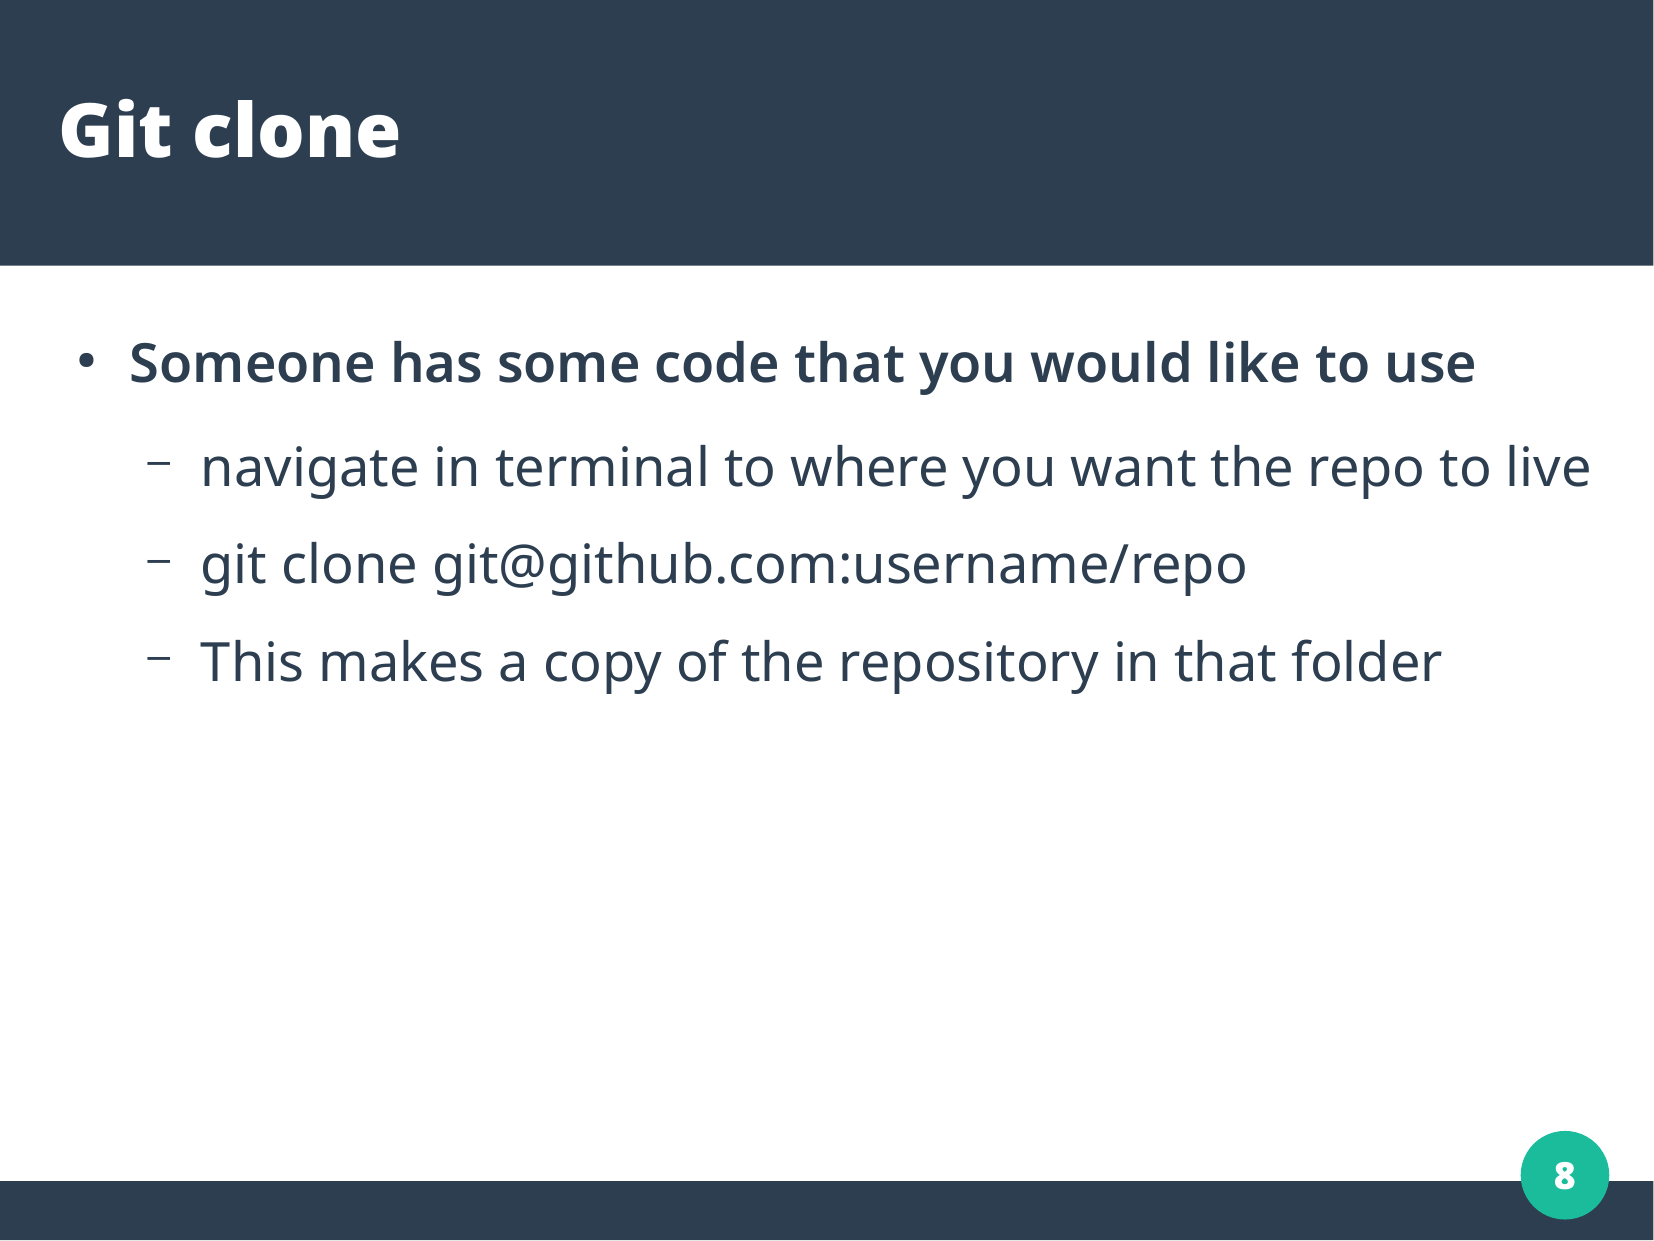

# Git clone
Someone has some code that you would like to use
navigate in terminal to where you want the repo to live
git clone git@github.com:username/repo
This makes a copy of the repository in that folder
8